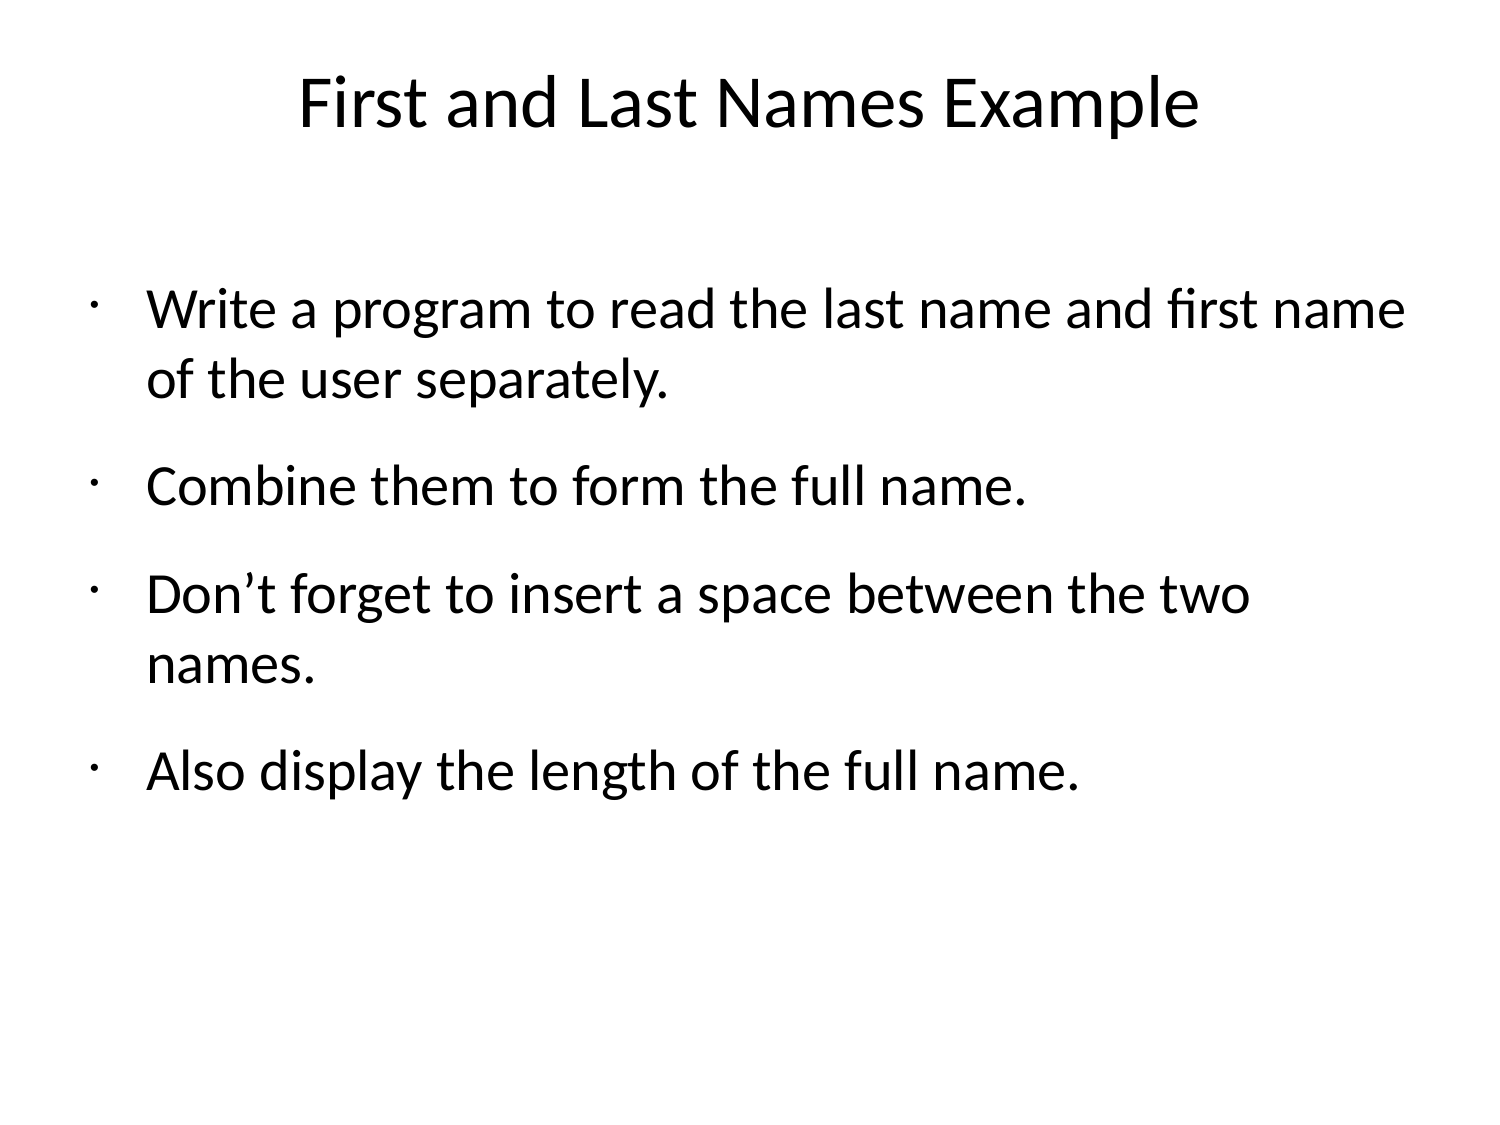

# First and Last Names Example
Write a program to read the last name and first name of the user separately.
Combine them to form the full name.
Don’t forget to insert a space between the two names.
Also display the length of the full name.